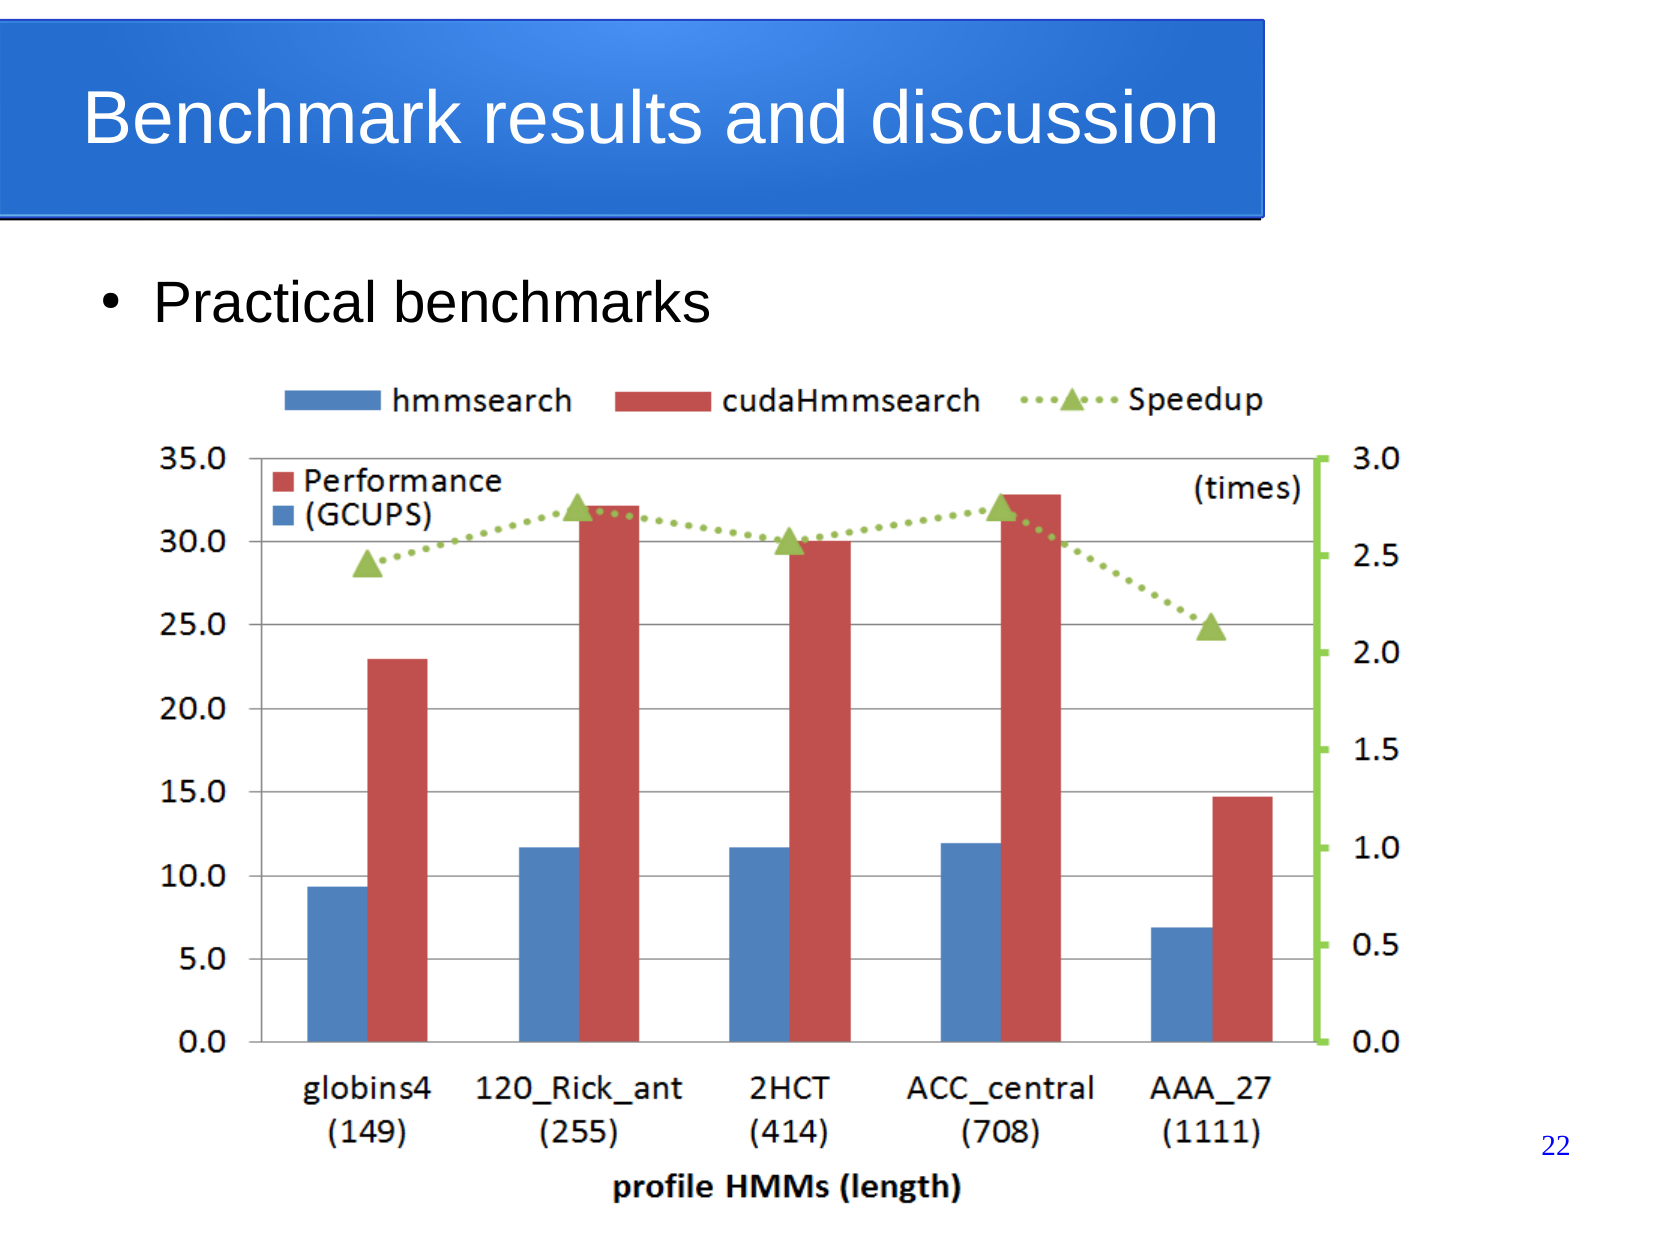

# Benchmark results and discussion
Practical benchmarks
22